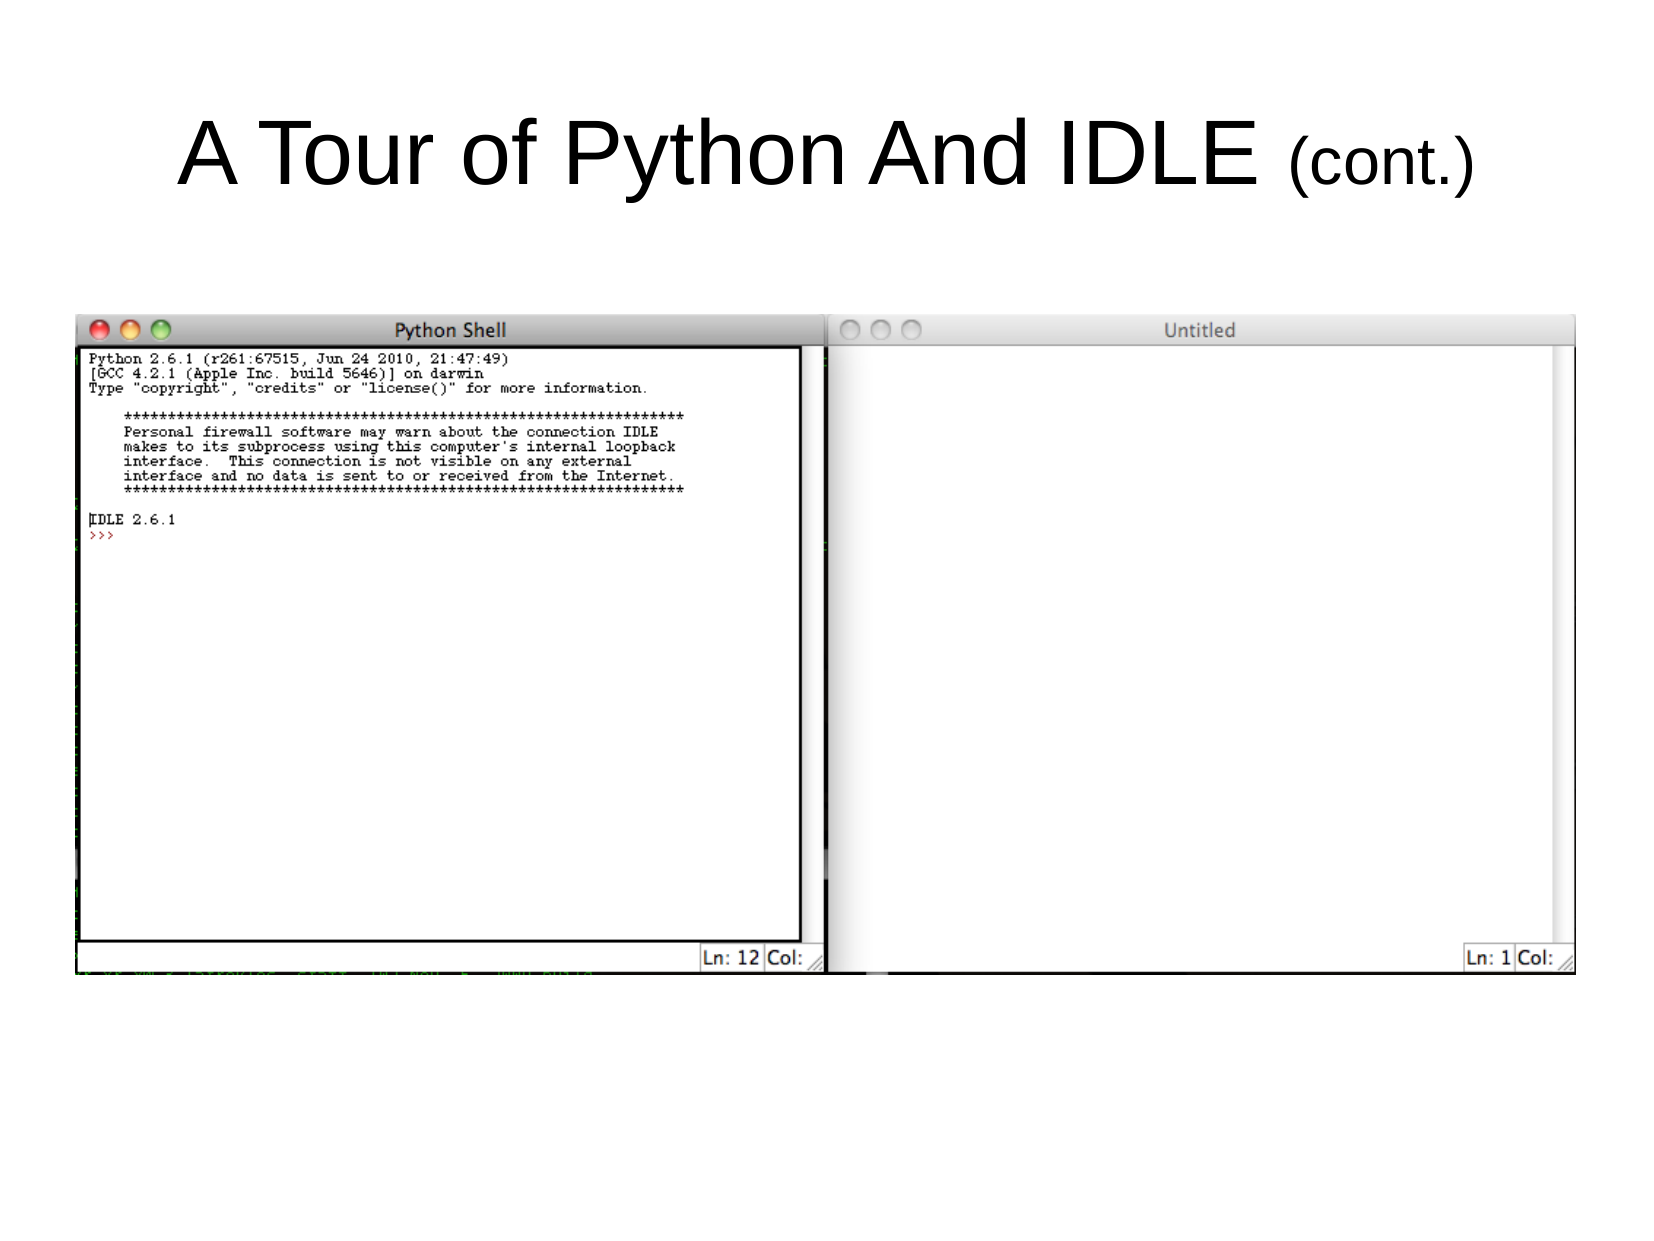

# A Tour of Python And IDLE (cont.)